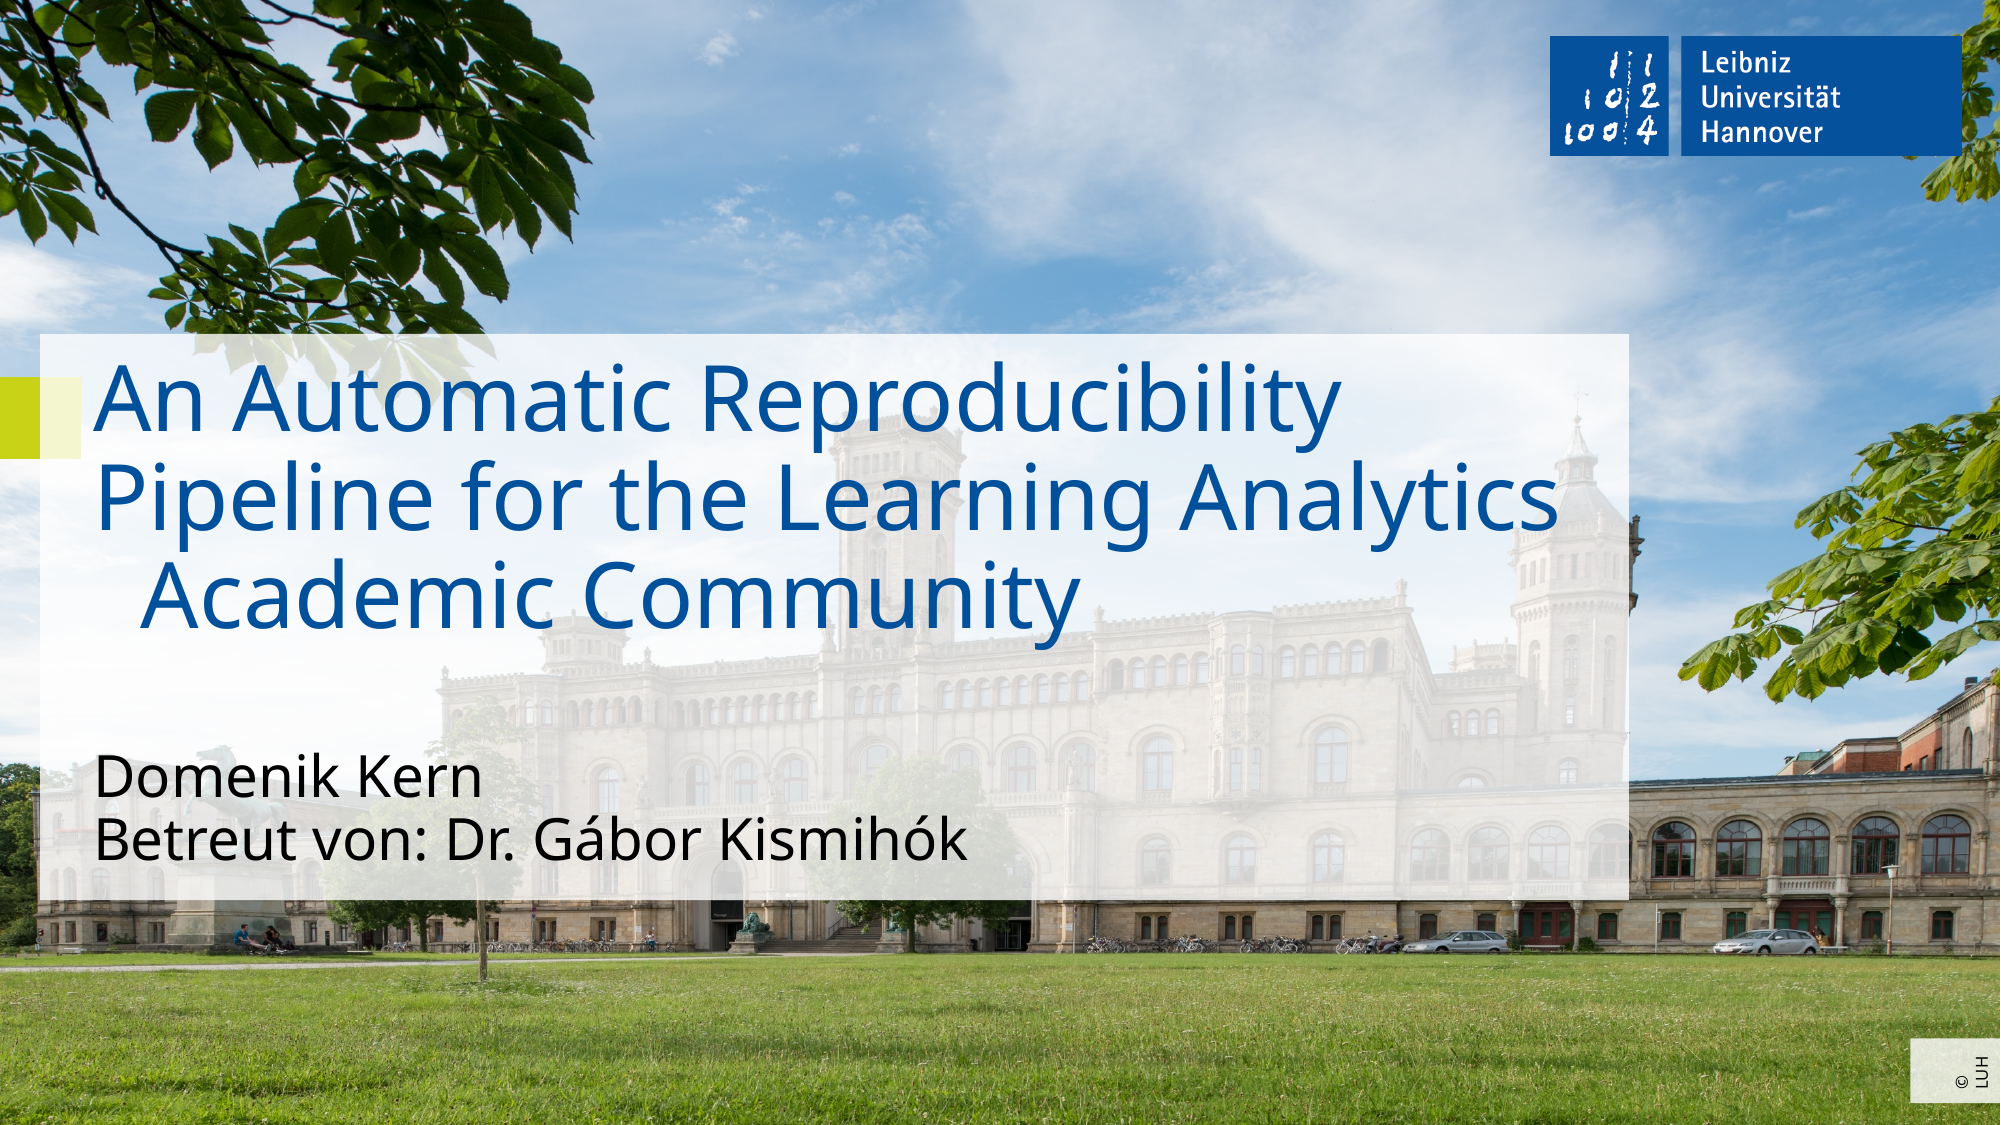

An Automatic Reproducibility Pipeline for the Learning Analytics Academic Community
Domenik Kern
Betreut von: Dr. Gábor Kismihók
© LUH